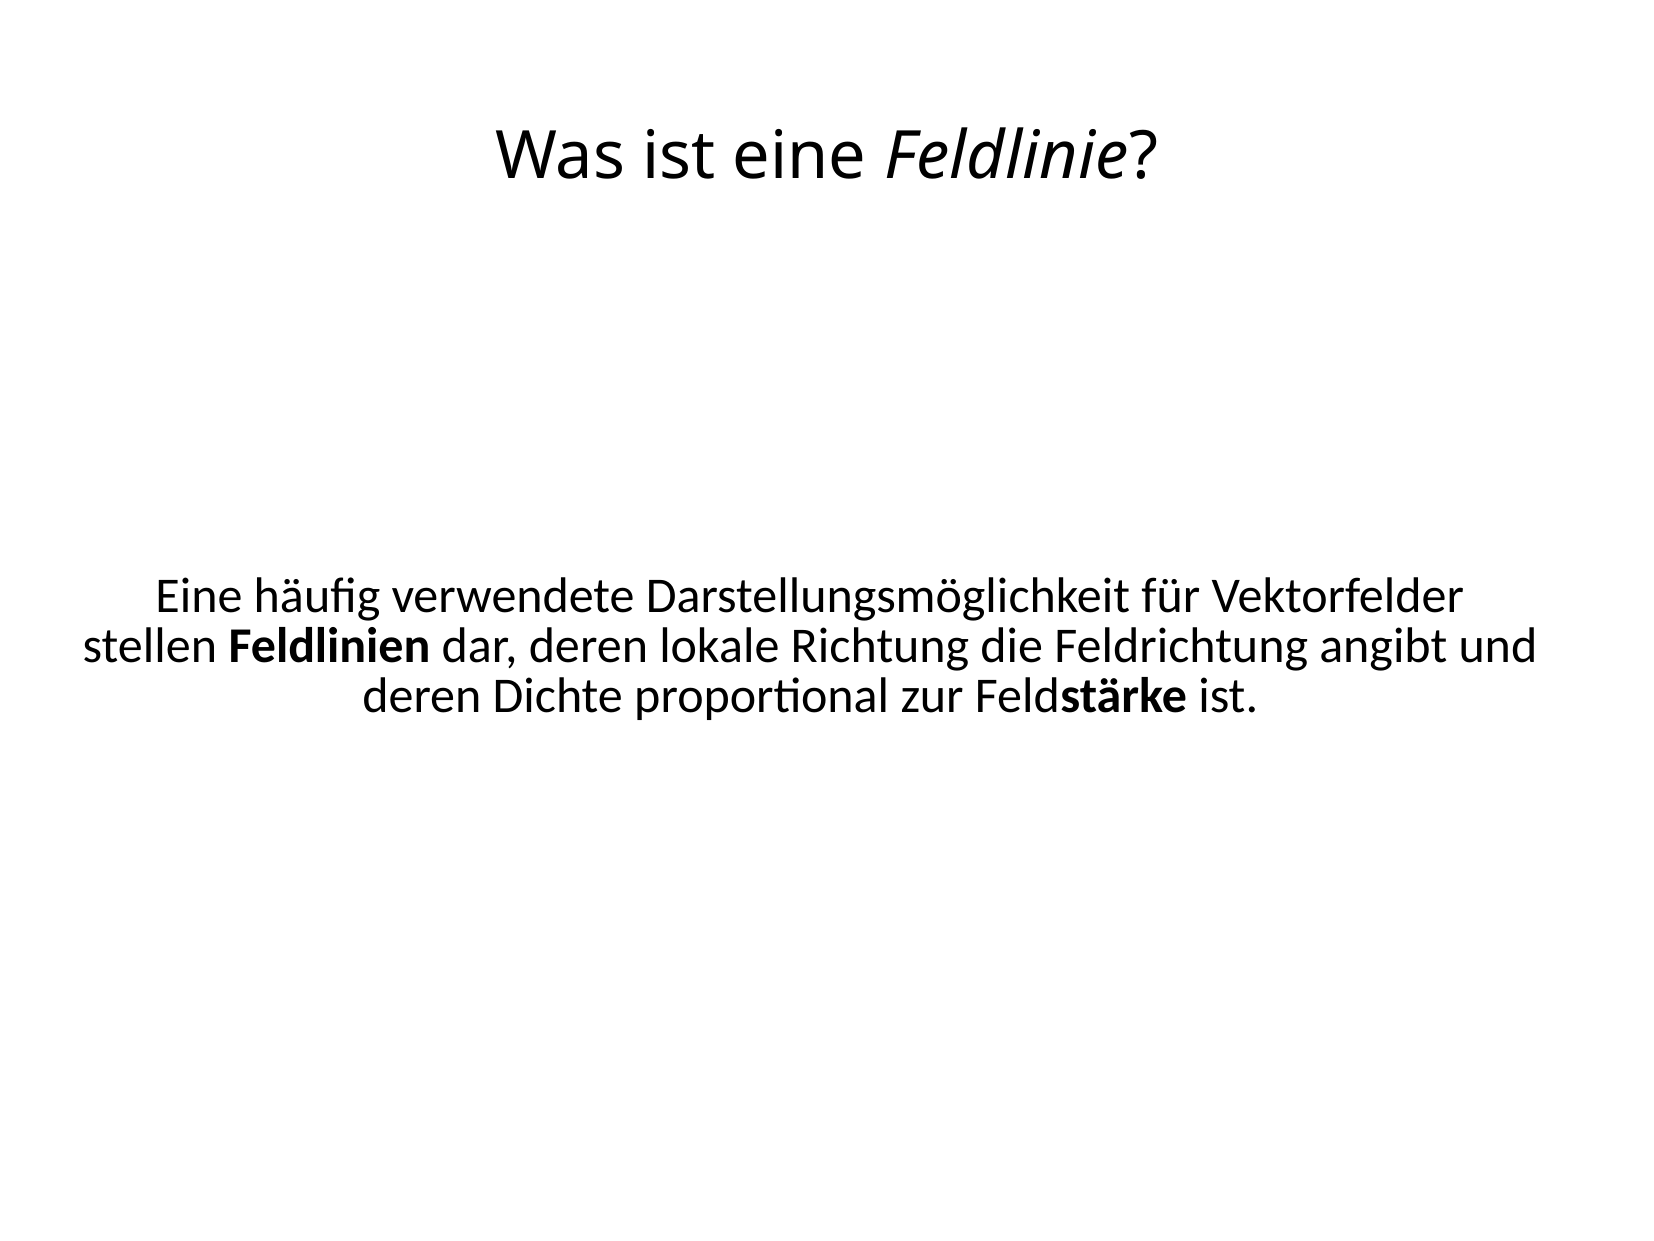

# Was ist eine Feldlinie?
Eine häufig verwendete Darstellungsmöglichkeit für Vektorfelder stellen Feldlinien dar, deren lokale Richtung die Feldrichtung angibt und deren Dichte proportional zur Feldstärke ist.